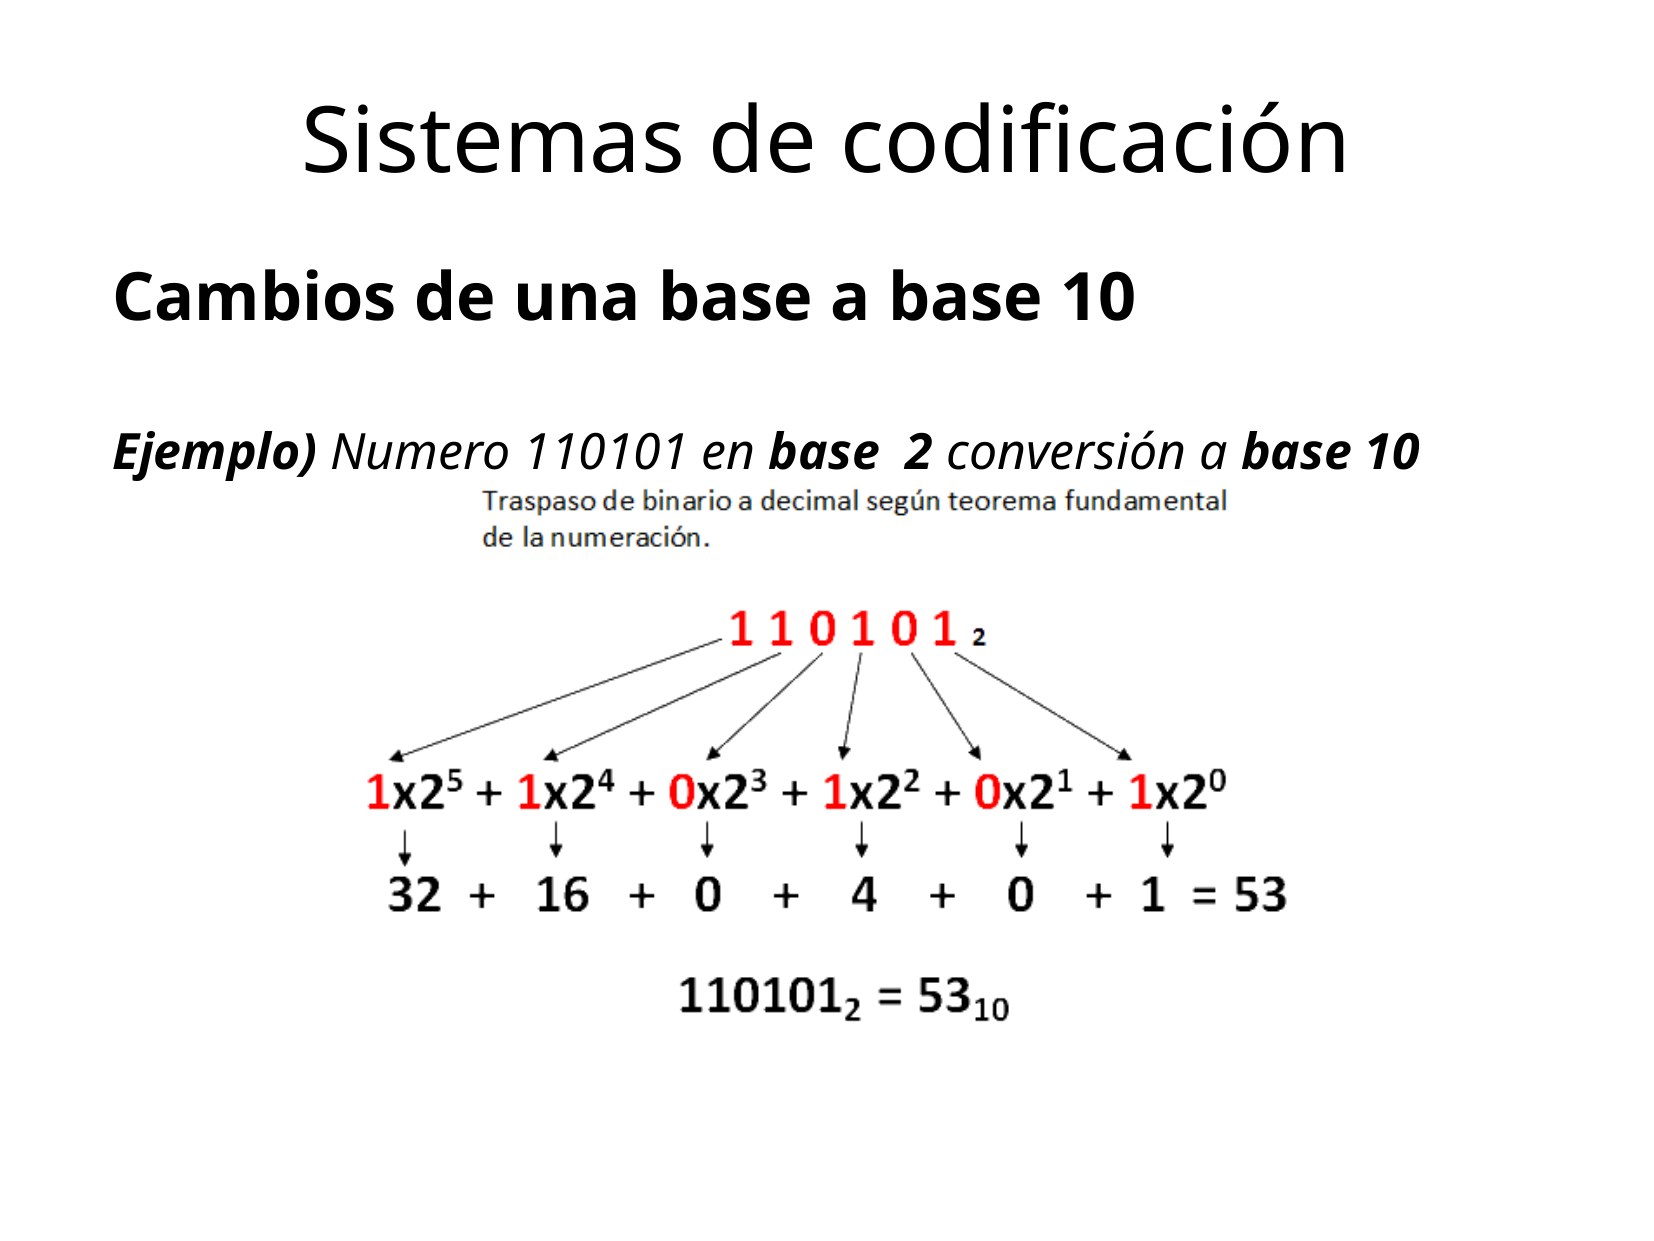

Sistemas de codificación
# Cambios de una base a base 10
Ejemplo) Numero 110101 en base 2 conversión a base 10